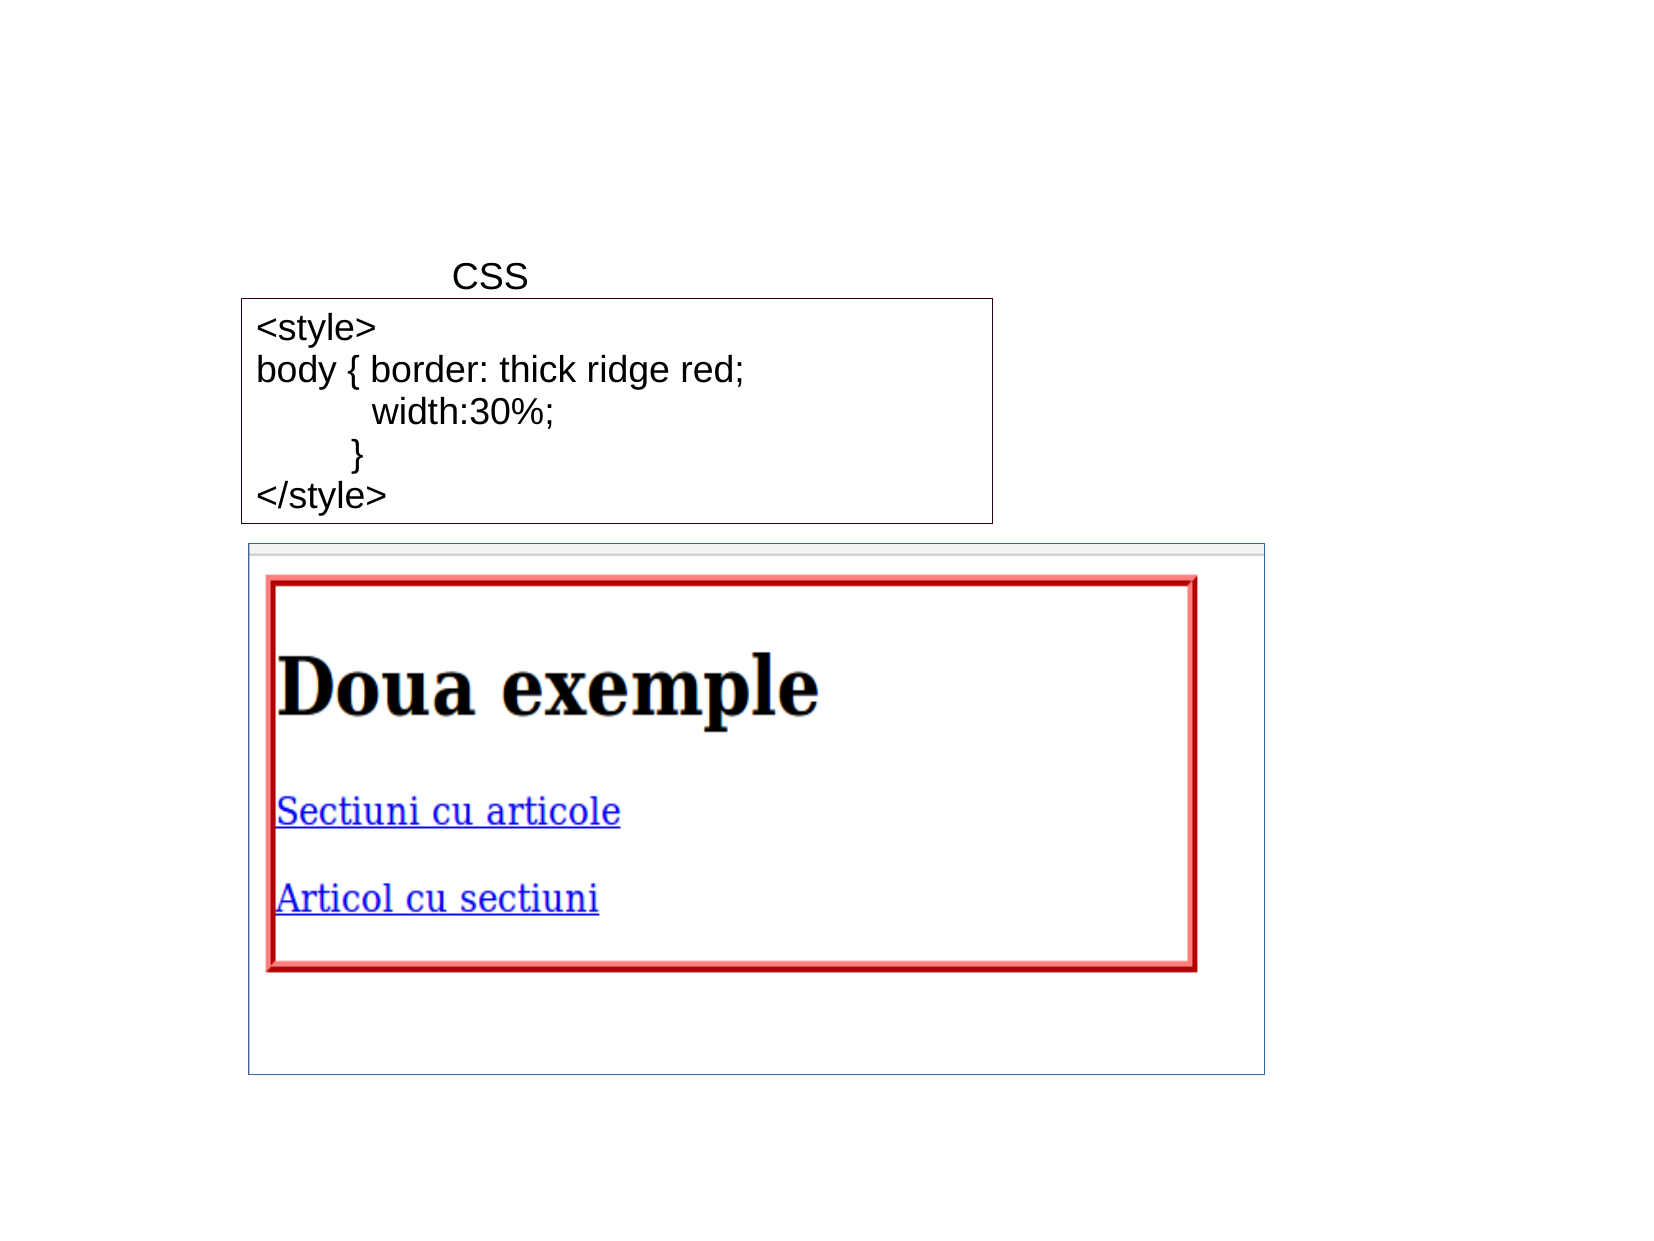

CSS
<style>
body { border: thick ridge red;
	 width:30%;
	 }
</style>